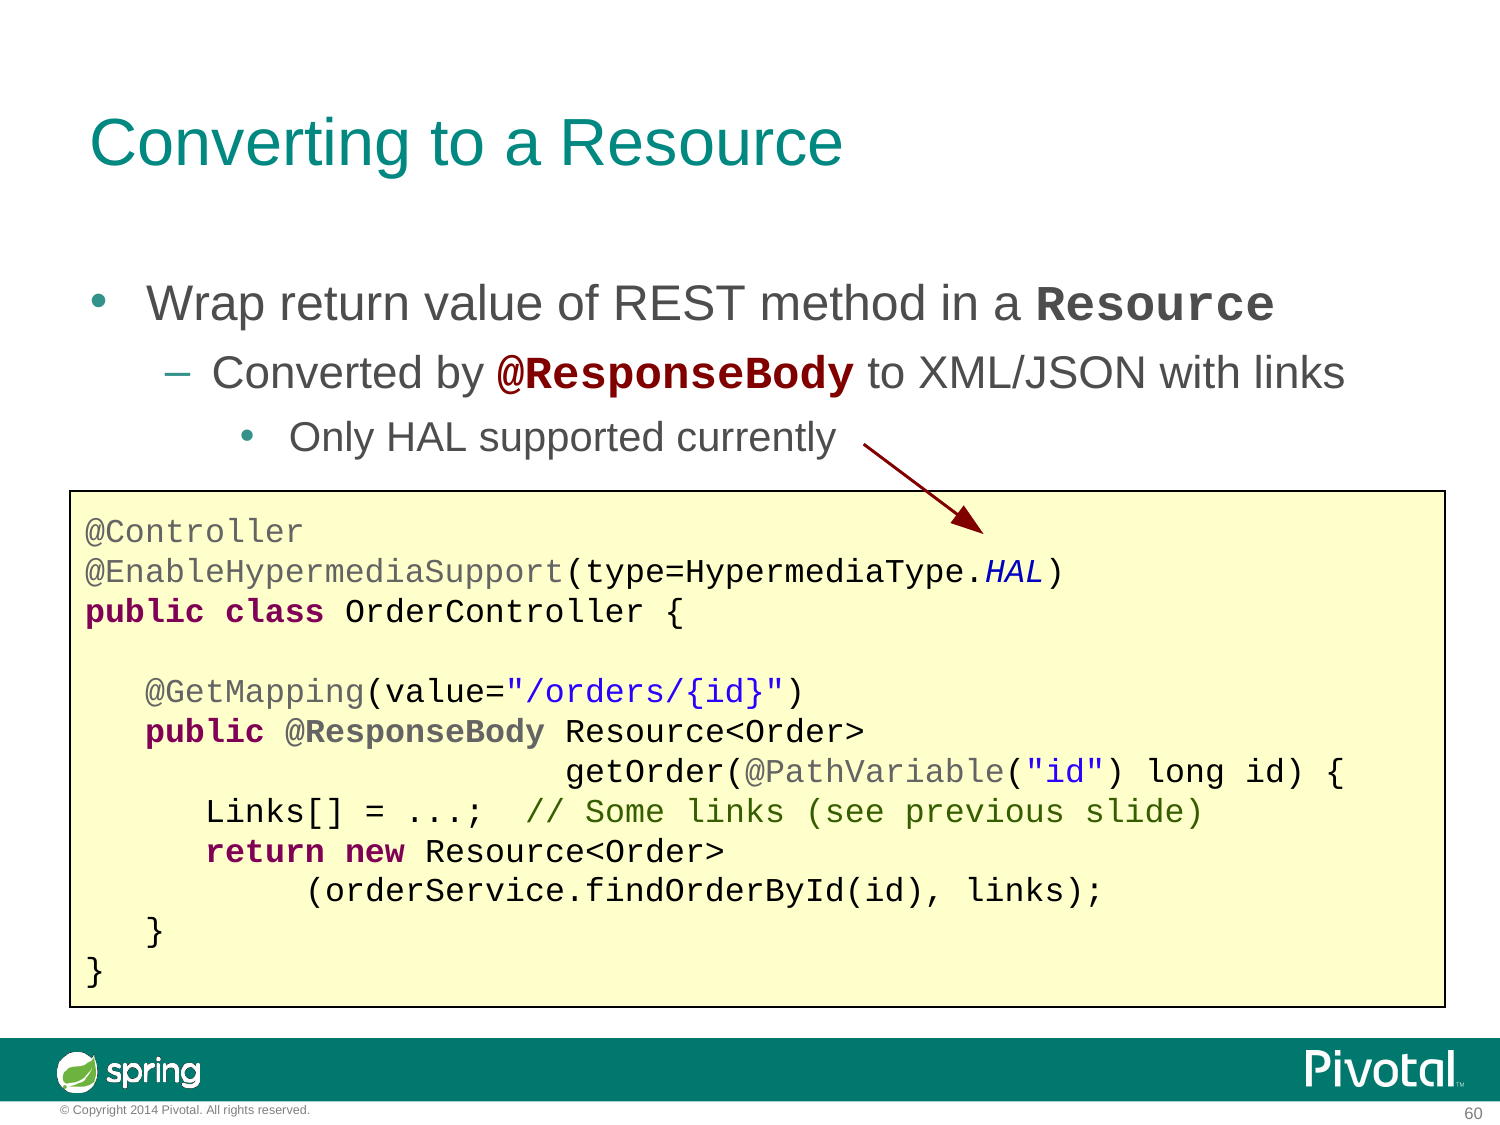

# Converting to a Resource
Wrap return value of REST method in a Resource
Converted by @ResponseBody to XML/JSON with links
 Only HAL supported currently
@Controller
@EnableHypermediaSupport(type=HypermediaType.HAL)
public class OrderController {
 @GetMapping(value="/orders/{id}")
 public @ResponseBody Resource<Order>
 getOrder(@PathVariable("id") long id) {
 Links[] = ...; // Some links (see previous slide)
 return new Resource<Order>
 (orderService.findOrderById(id), links);
 }
}